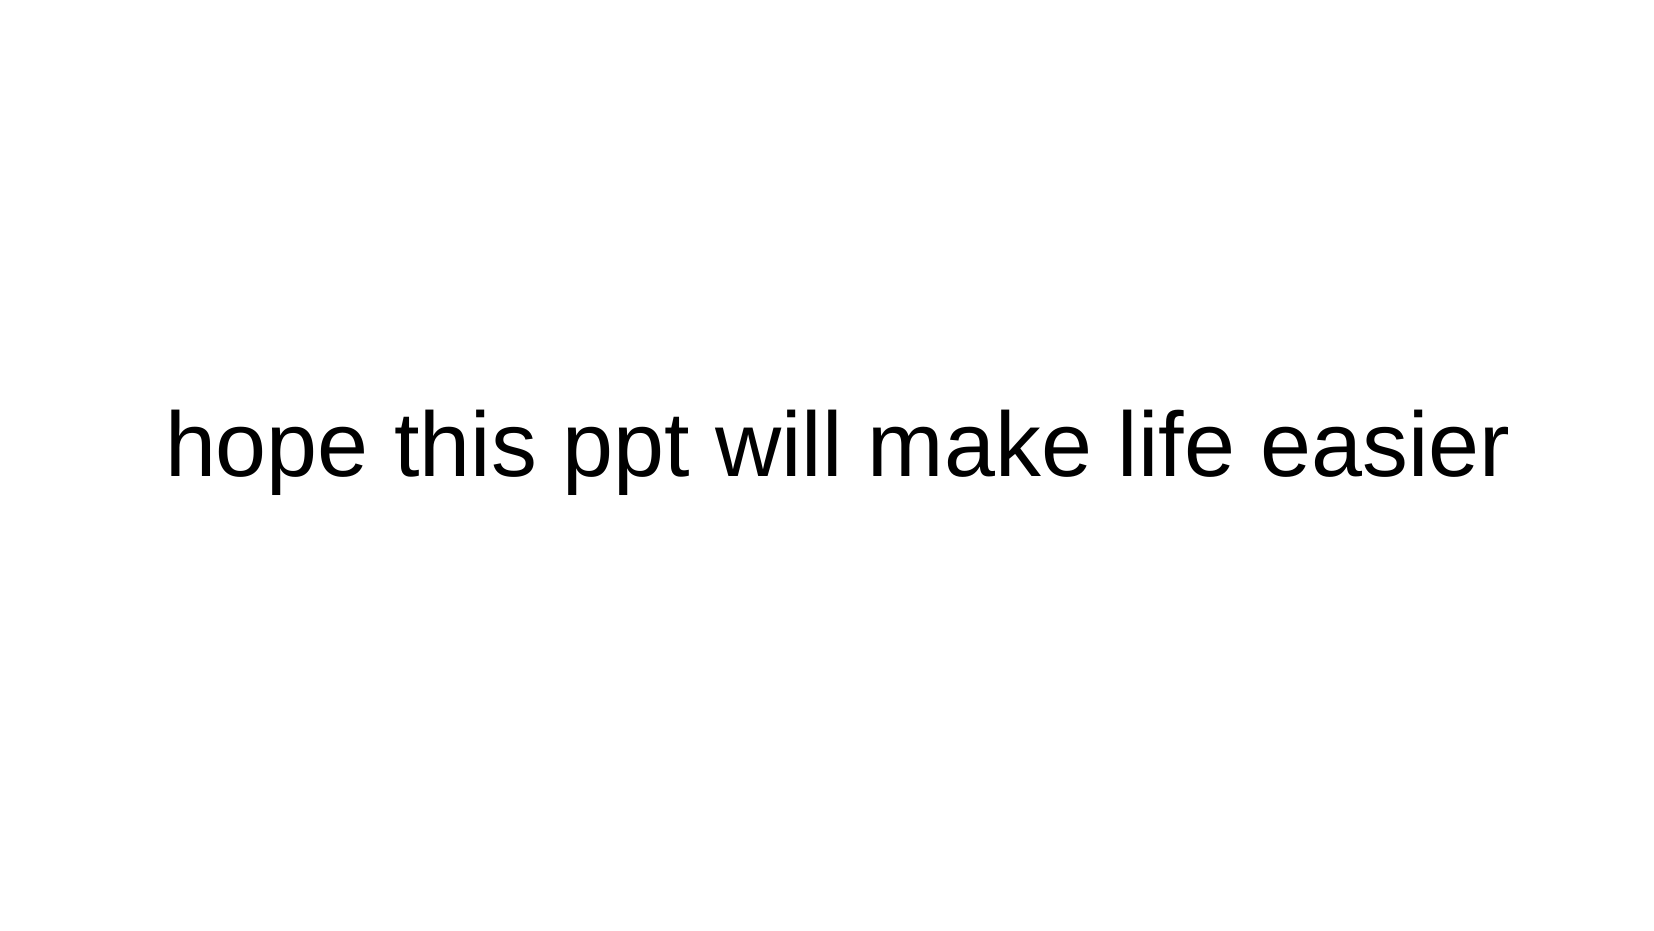

# hope this ppt will make life easier